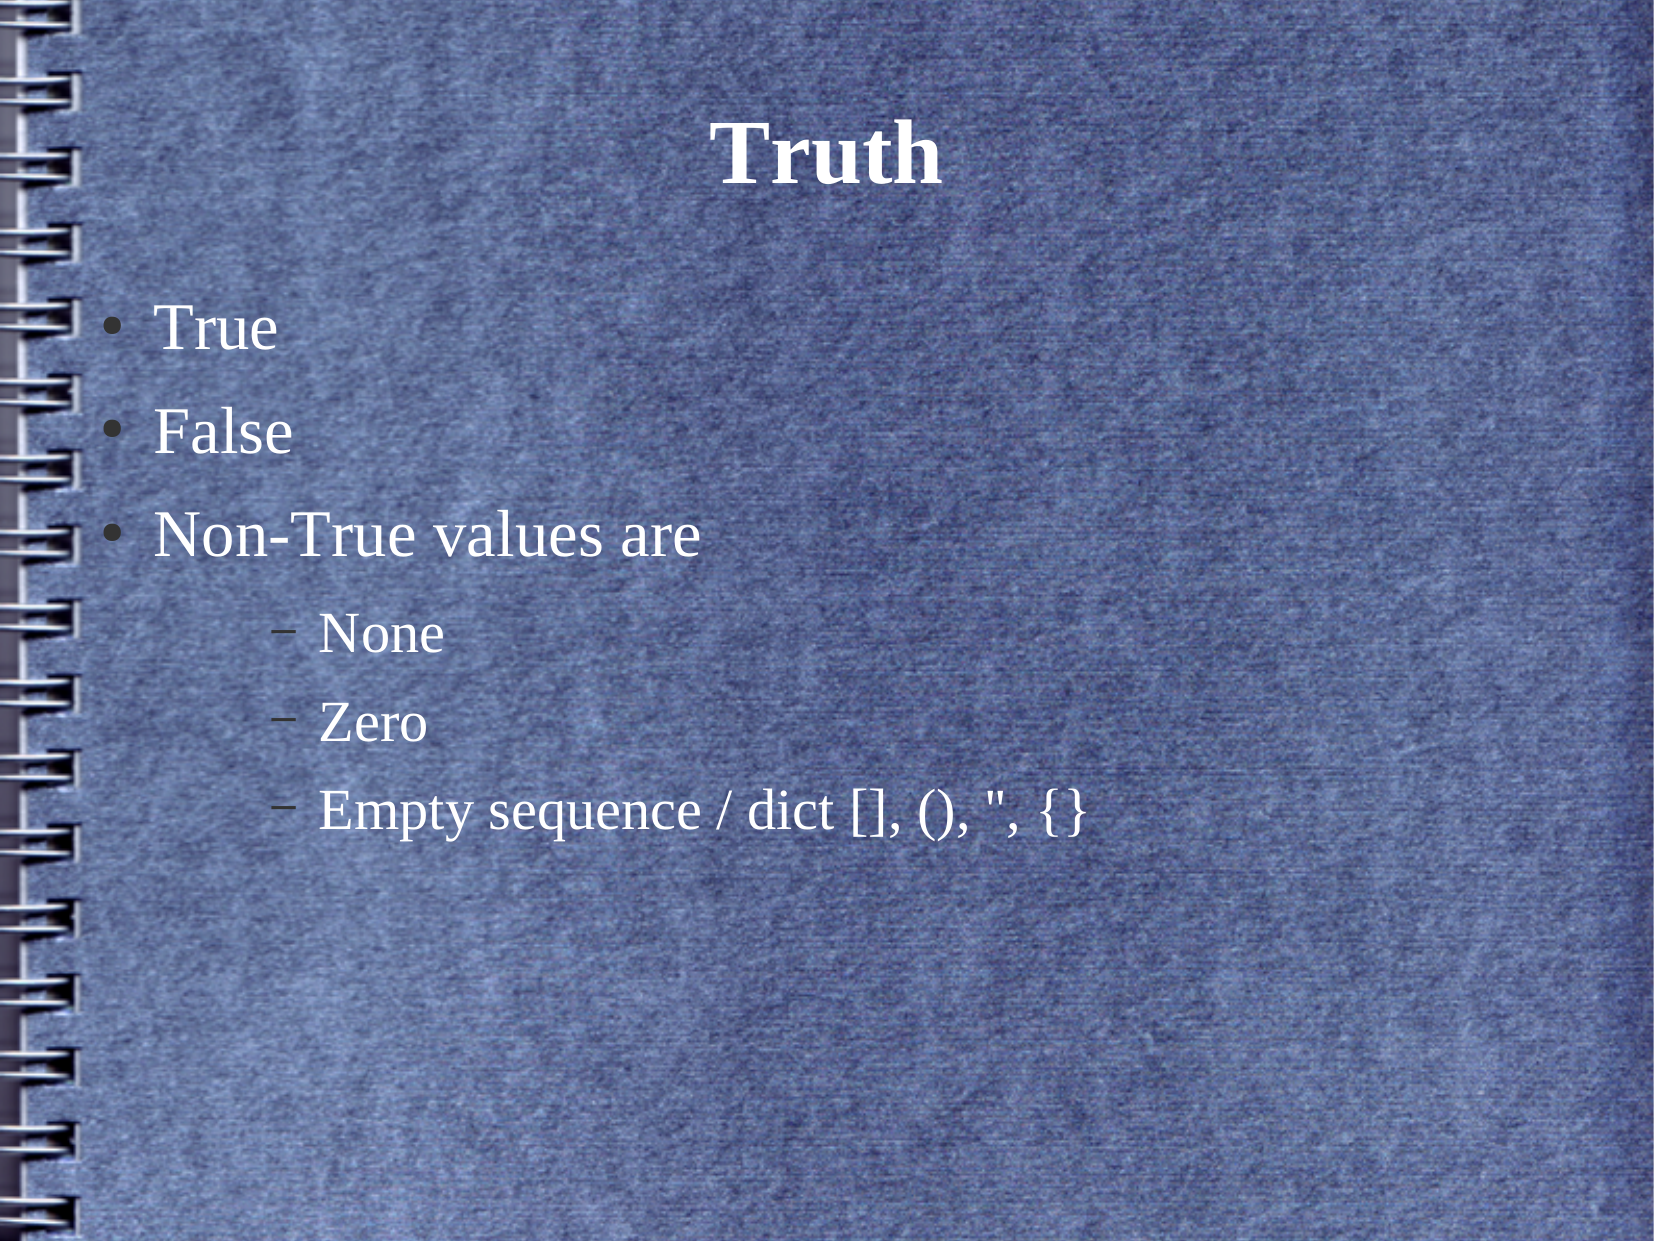

# Truth
True
False
Non-True values are
None
Zero
Empty sequence / dict [], (), '', {}